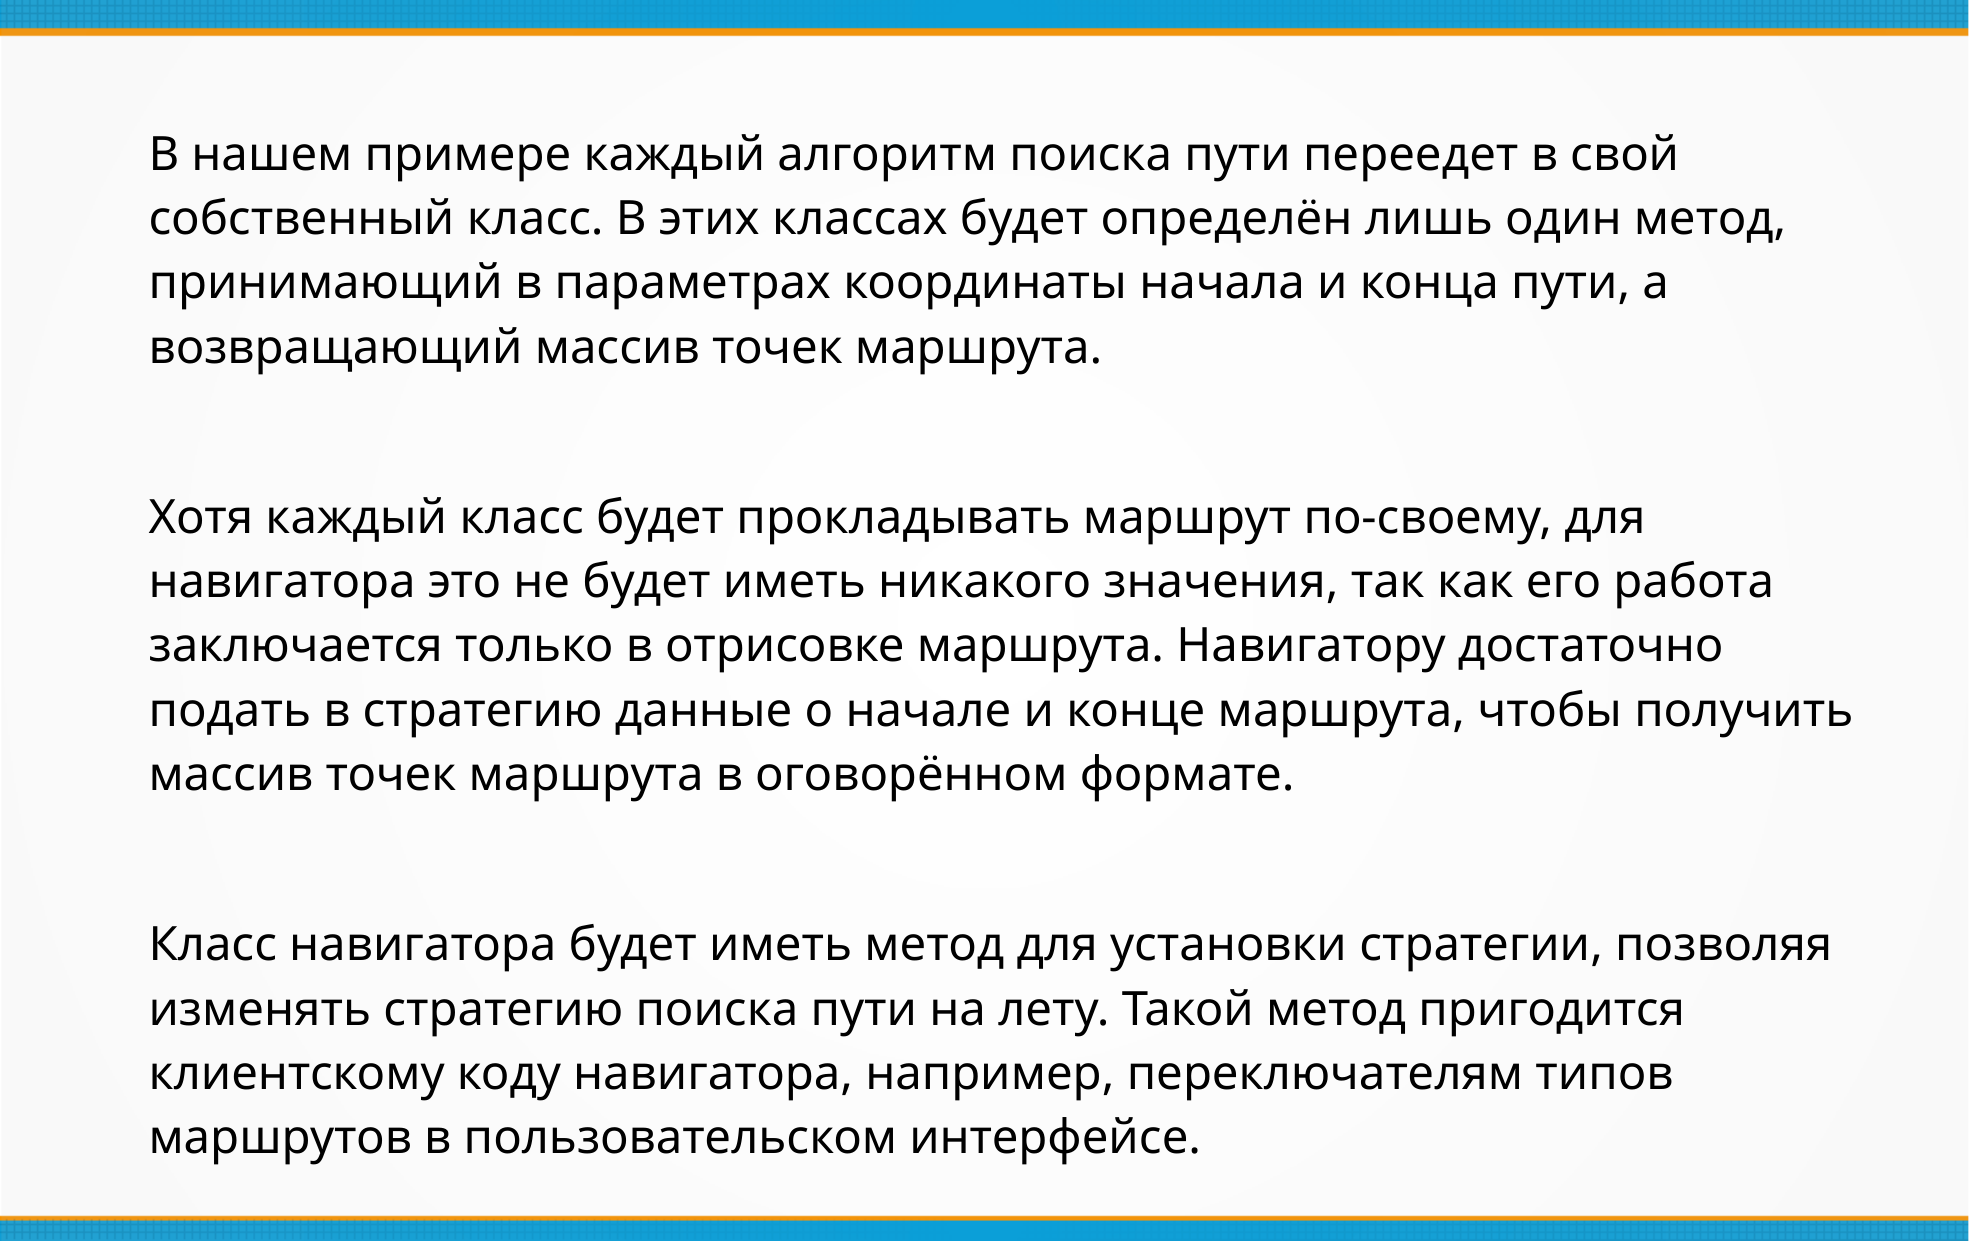

# В нашем примере каждый алгоритм поиска пути переедет в свой собственный класс. В этих классах будет определён лишь один метод, принимающий в параметрах координаты начала и конца пути, а возвращающий массив точек маршрута.
Хотя каждый класс будет прокладывать маршрут по-своему, для навигатора это не будет иметь никакого значения, так как его работа заключается только в отрисовке маршрута. Навигатору достаточно подать в стратегию данные о начале и конце маршрута, чтобы получить массив точек маршрута в оговорённом формате.
Класс навигатора будет иметь метод для установки стратегии, позволяя изменять стратегию поиска пути на лету. Такой метод пригодится клиентскому коду навигатора, например, переключателям типов маршрутов в пользовательском интерфейсе.